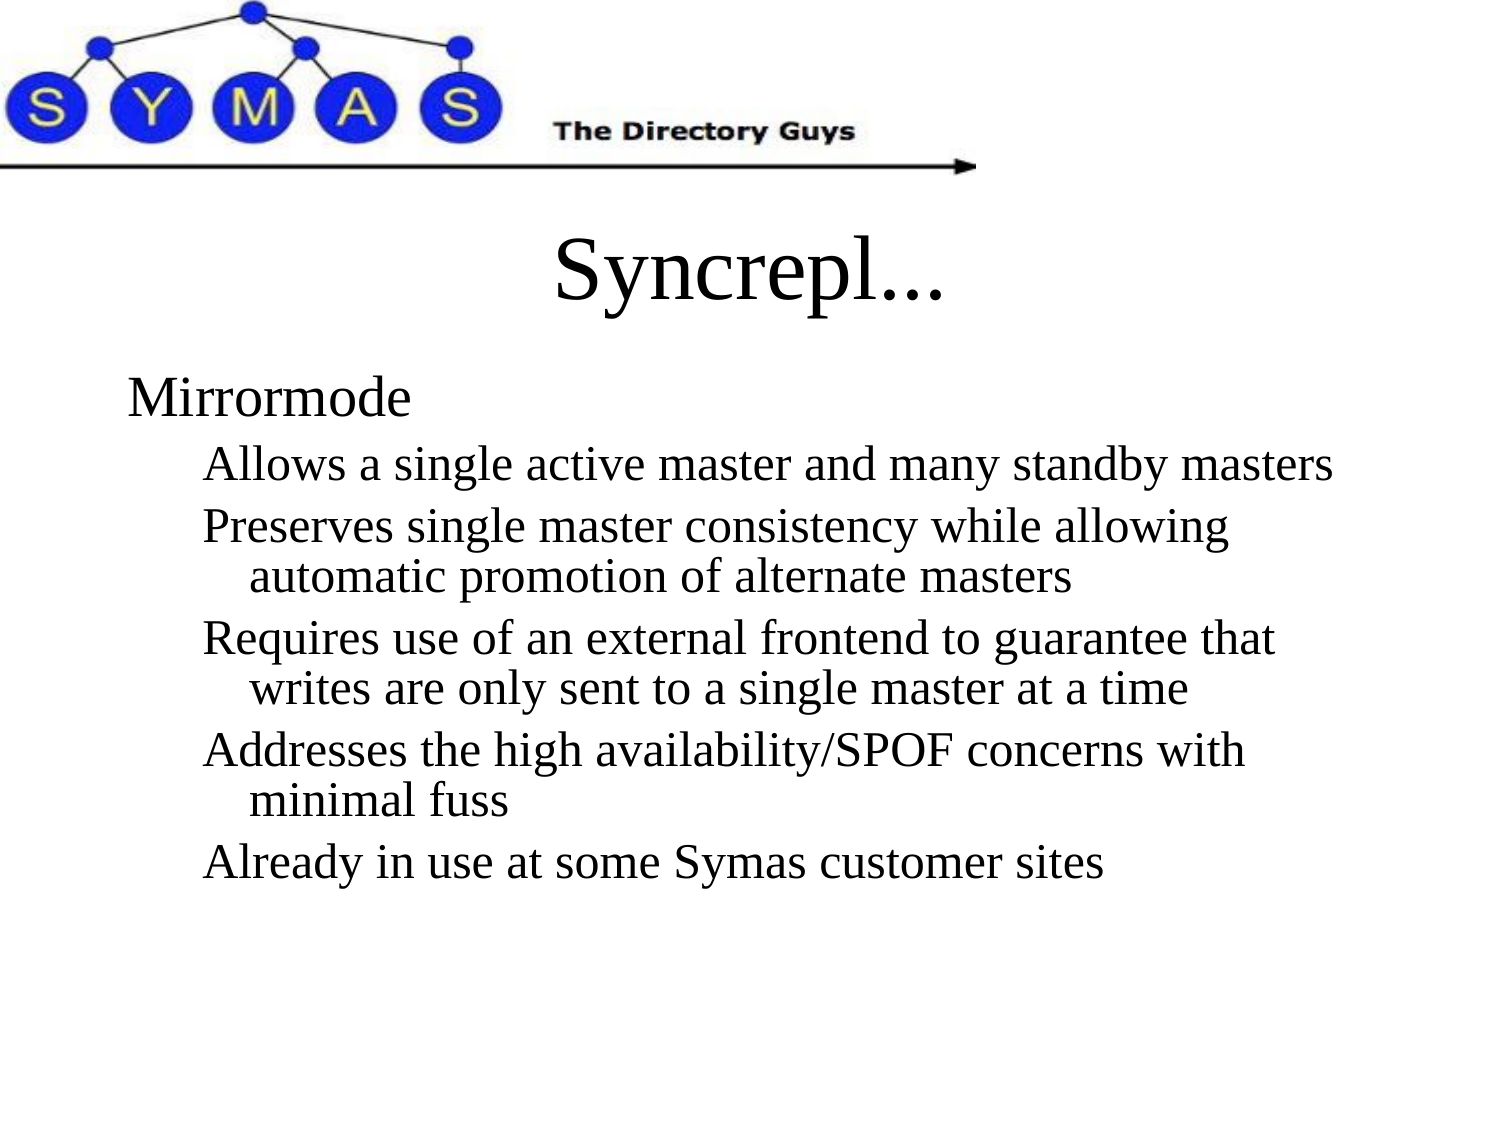

# Syncrepl...
Mirrormode
Allows a single active master and many standby masters
Preserves single master consistency while allowing automatic promotion of alternate masters
Requires use of an external frontend to guarantee that writes are only sent to a single master at a time
Addresses the high availability/SPOF concerns with minimal fuss
Already in use at some Symas customer sites